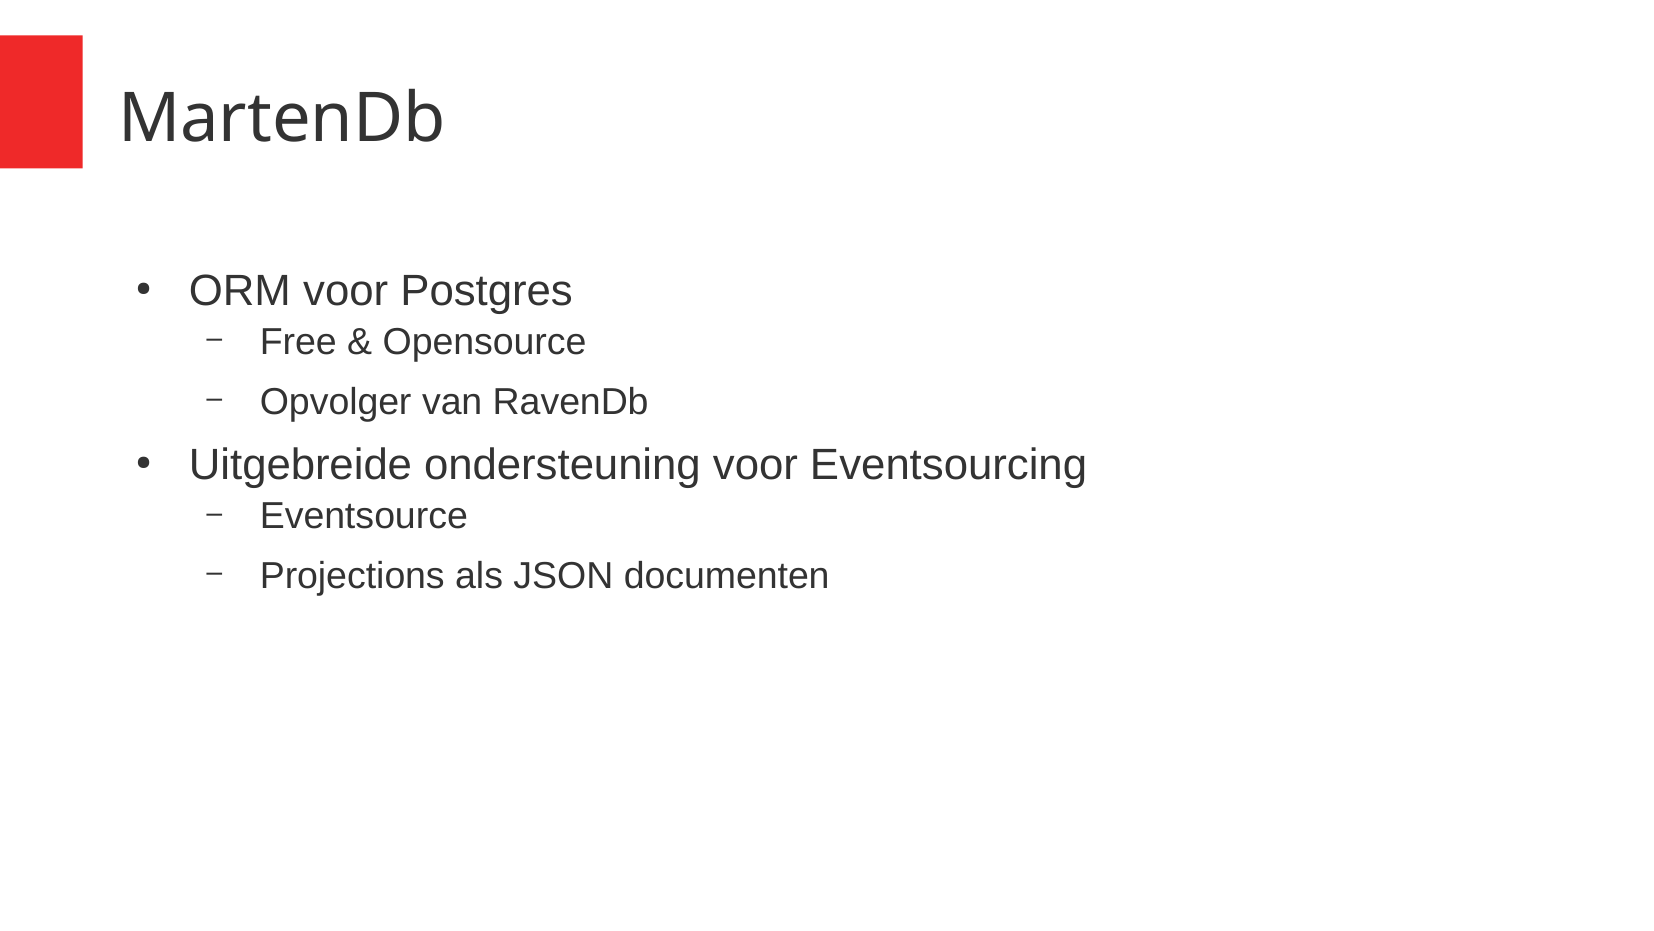

# MartenDb
ORM voor Postgres
Free & Opensource
Opvolger van RavenDb
Uitgebreide ondersteuning voor Eventsourcing
Eventsource
Projections als JSON documenten